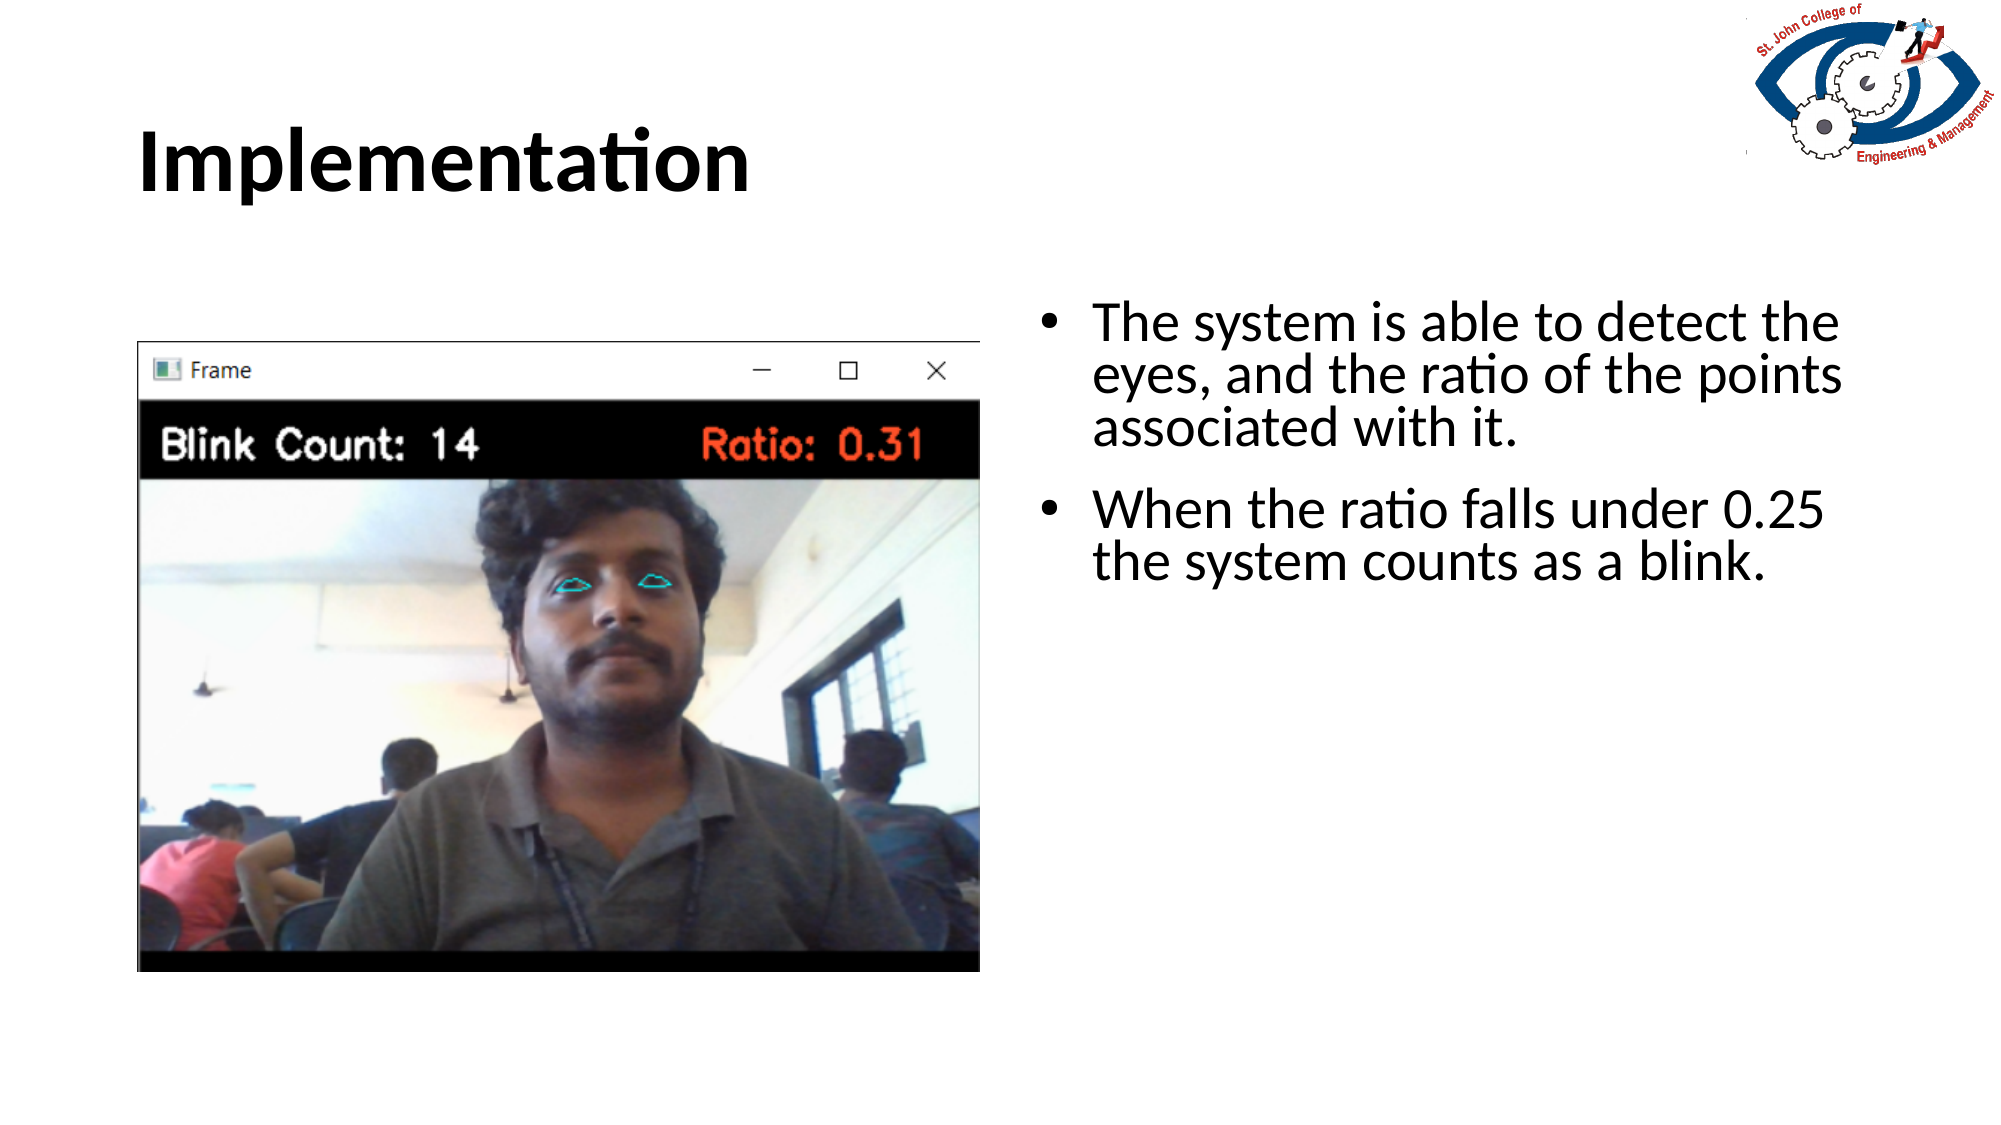

# Implementation
The system is able to detect the eyes, and the ratio of the points associated with it.
When the ratio falls under 0.25 the system counts as a blink.